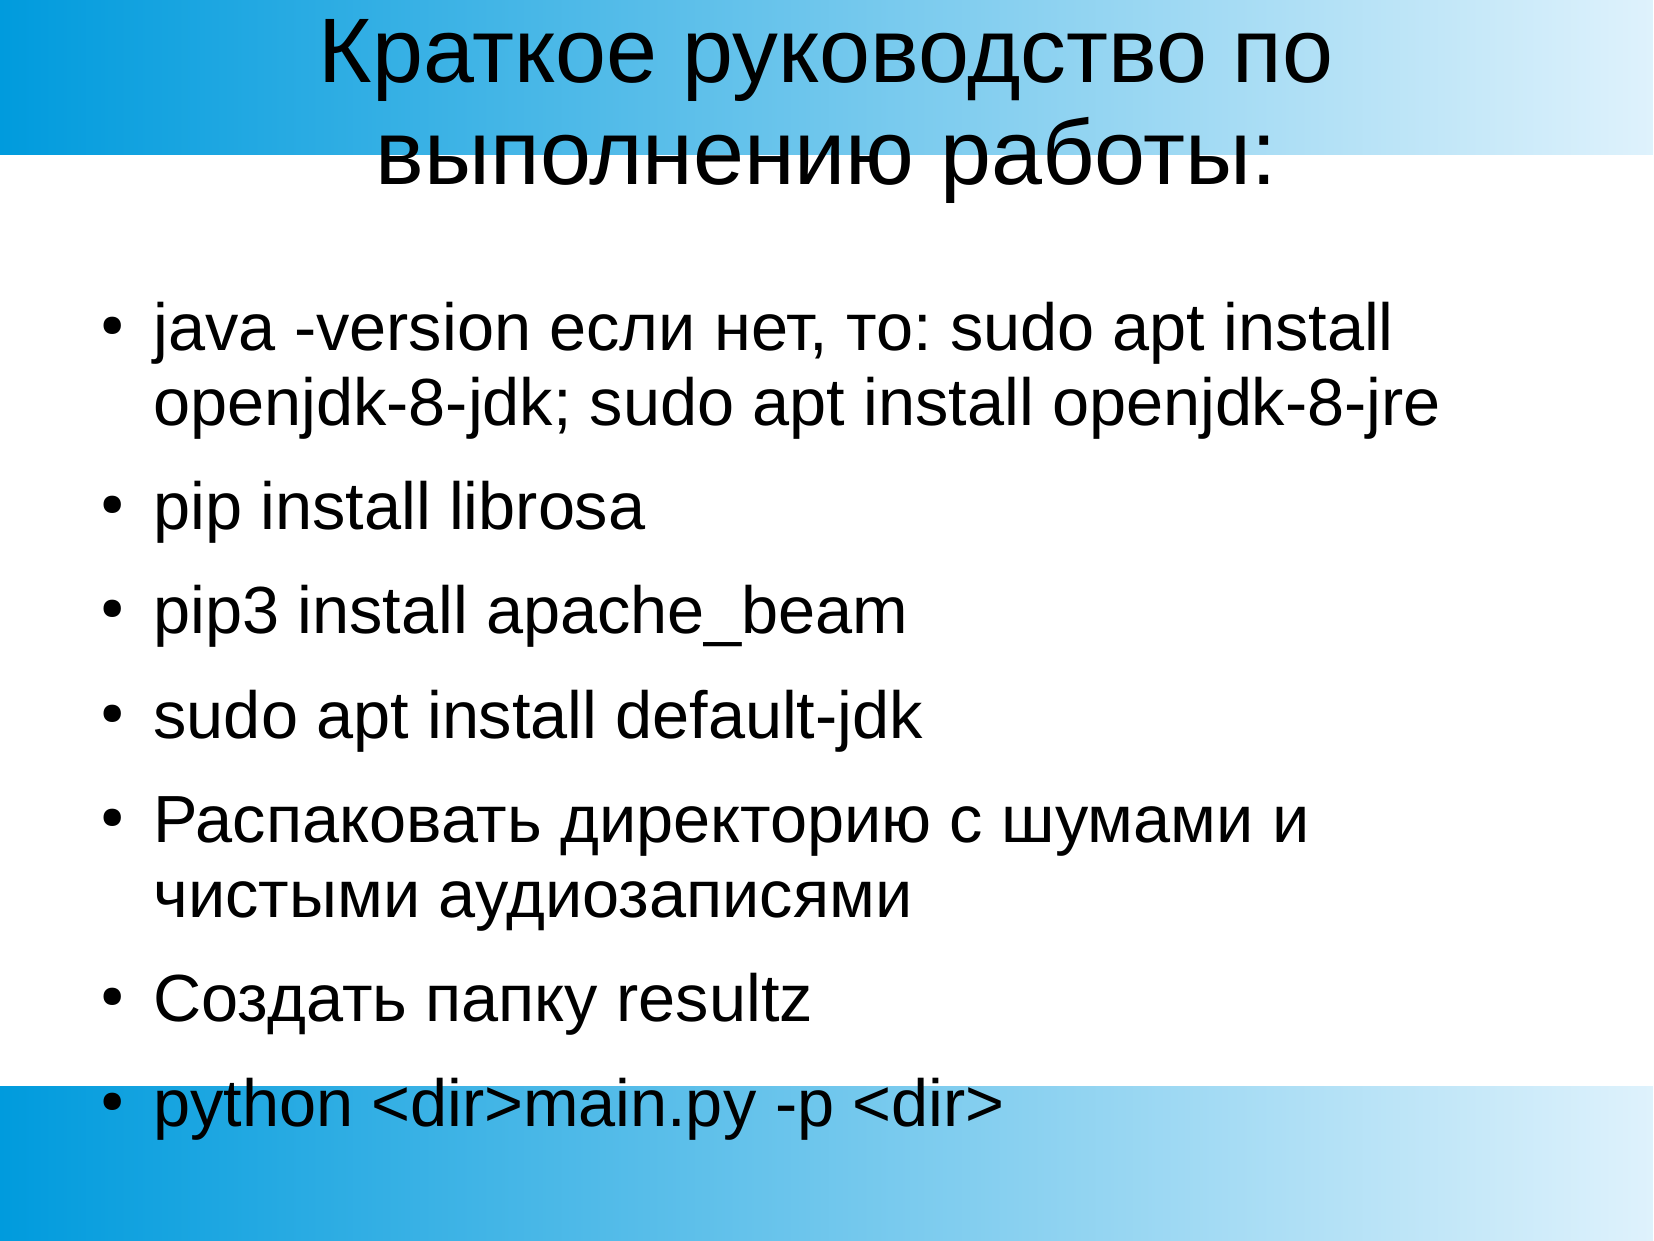

# Краткое руководство по выполнению работы:
java -version если нет, то: sudo apt install openjdk-8-jdk; sudo apt install openjdk-8-jre
pip install librosa
pip3 install apache_beam
sudo apt install default-jdk
Распаковать директорию с шумами и чистыми аудиозаписями
Создать папку resultz
python <dir>main.py -p <dir>